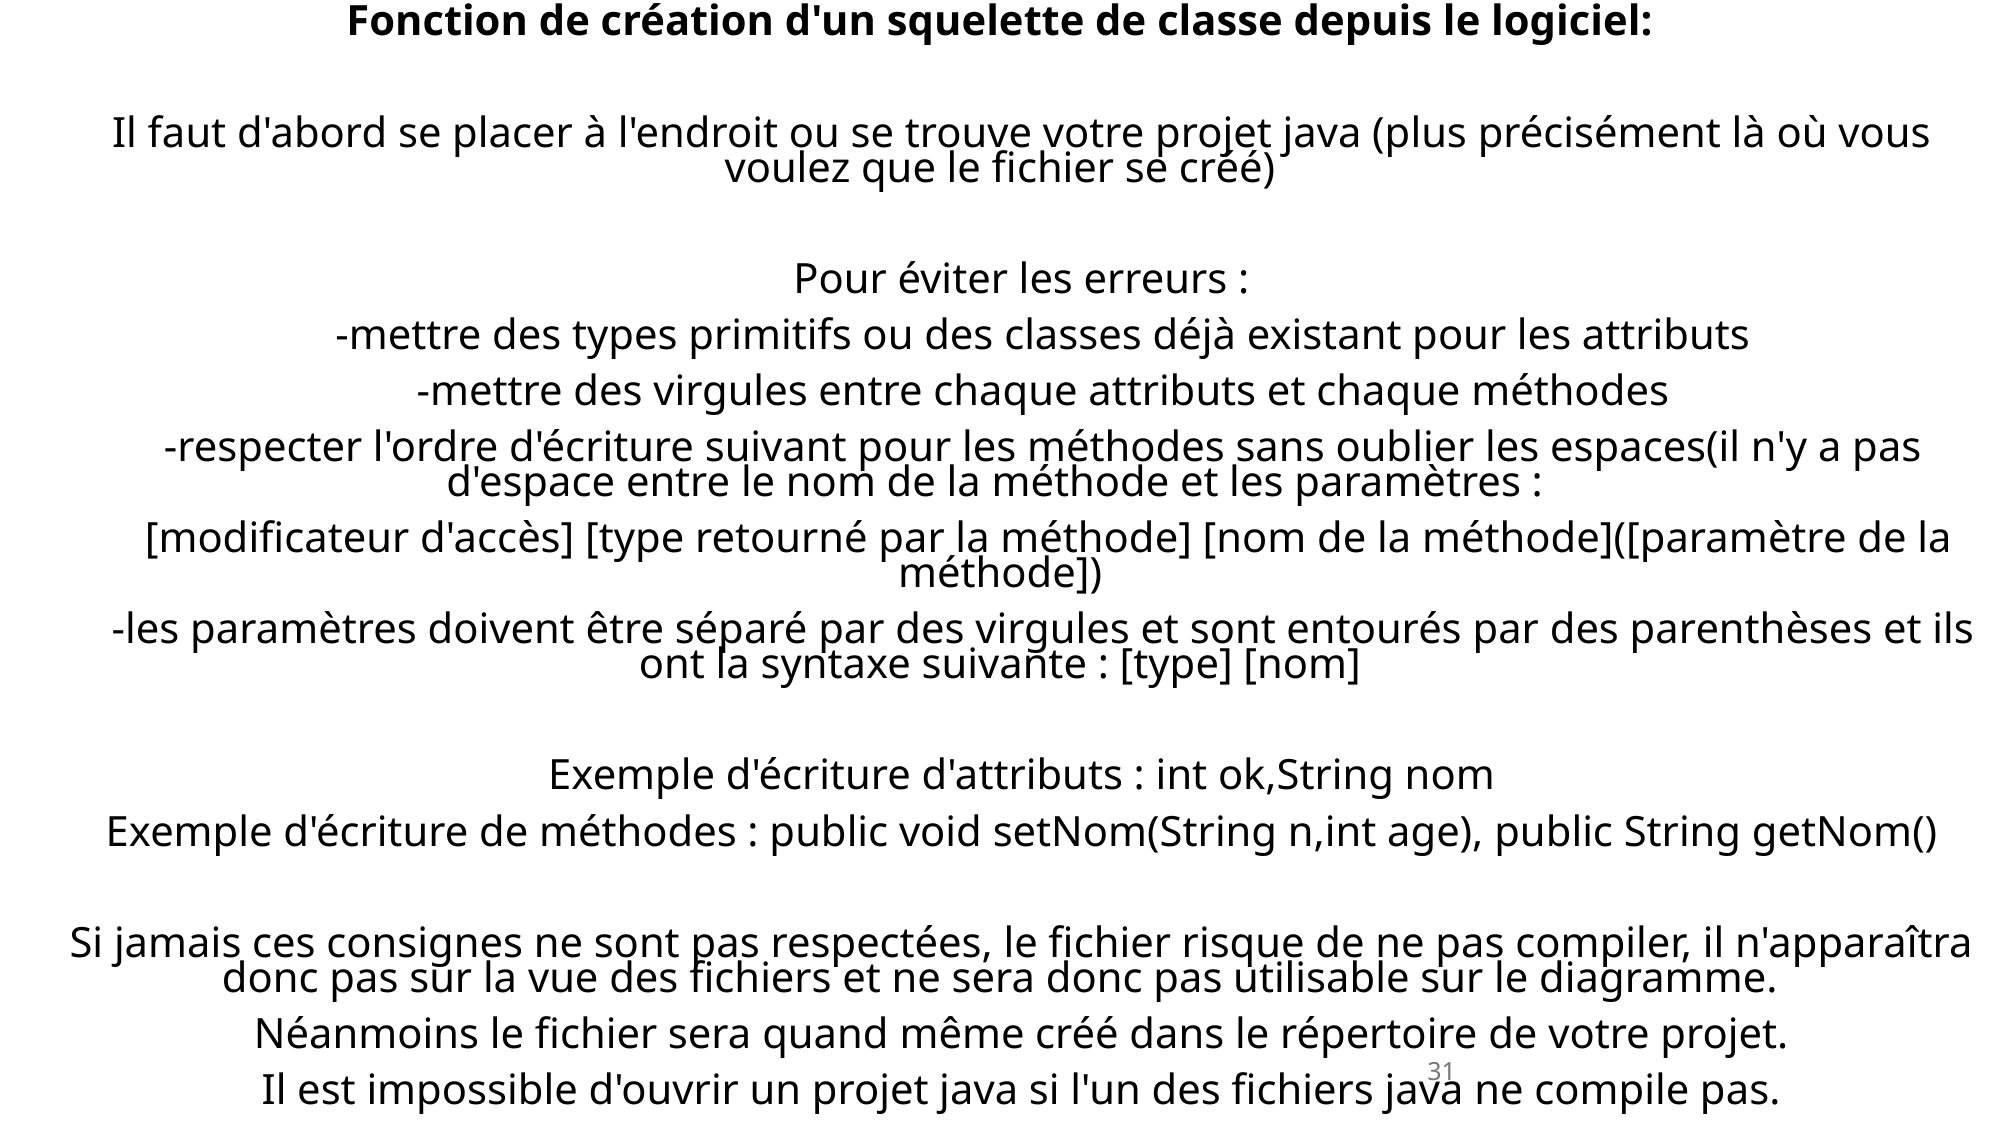

# Fonction de création d'un squelette de classe depuis le logiciel:
 Il faut d'abord se placer à l'endroit ou se trouve votre projet java (plus précisément là où vous voulez que le fichier se créé)
 Pour éviter les erreurs :
 -mettre des types primitifs ou des classes déjà existant pour les attributs
 -mettre des virgules entre chaque attributs et chaque méthodes
 -respecter l'ordre d'écriture suivant pour les méthodes sans oublier les espaces(il n'y a pas d'espace entre le nom de la méthode et les paramètres :
 [modificateur d'accès] [type retourné par la méthode] [nom de la méthode]([paramètre de la méthode])
 -les paramètres doivent être séparé par des virgules et sont entourés par des parenthèses et ils ont la syntaxe suivante : [type] [nom]
 Exemple d'écriture d'attributs : int ok,String nom
 Exemple d'écriture de méthodes : public void setNom(String n,int age), public String getNom()
 Si jamais ces consignes ne sont pas respectées, le fichier risque de ne pas compiler, il n'apparaîtra donc pas sur la vue des fichiers et ne sera donc pas utilisable sur le diagramme.
 Néanmoins le fichier sera quand même créé dans le répertoire de votre projet.
 Il est impossible d'ouvrir un projet java si l'un des fichiers java ne compile pas.